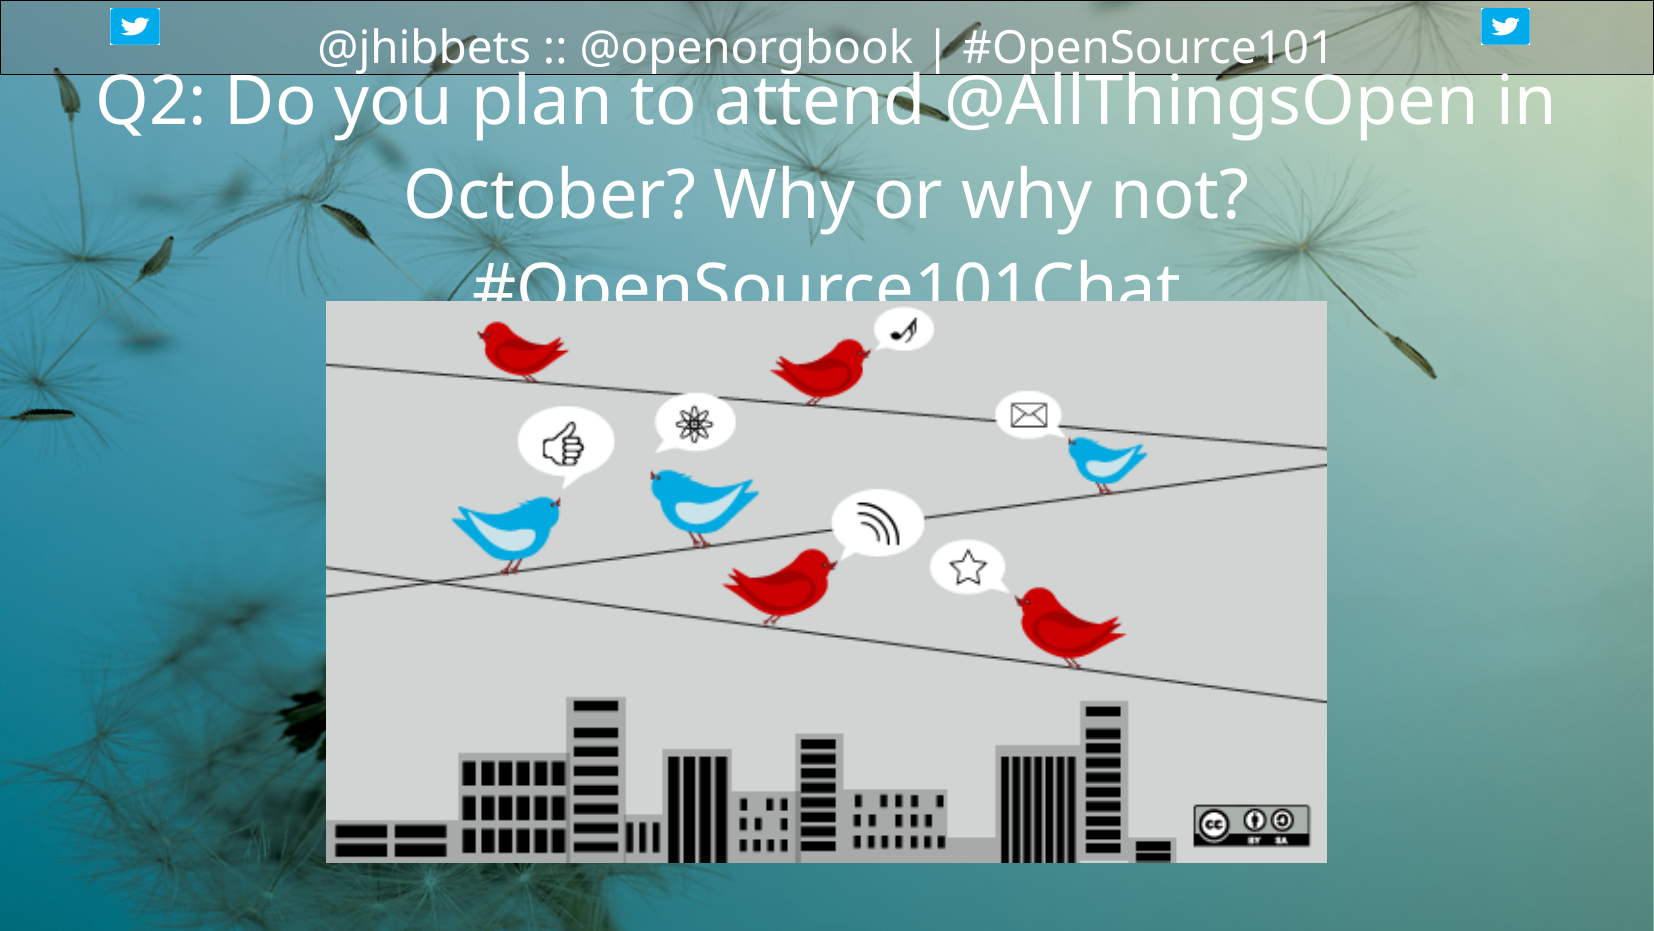

# Q2: Do you plan to attend @AllThingsOpen in October? Why or why not? #OpenSource101Chat